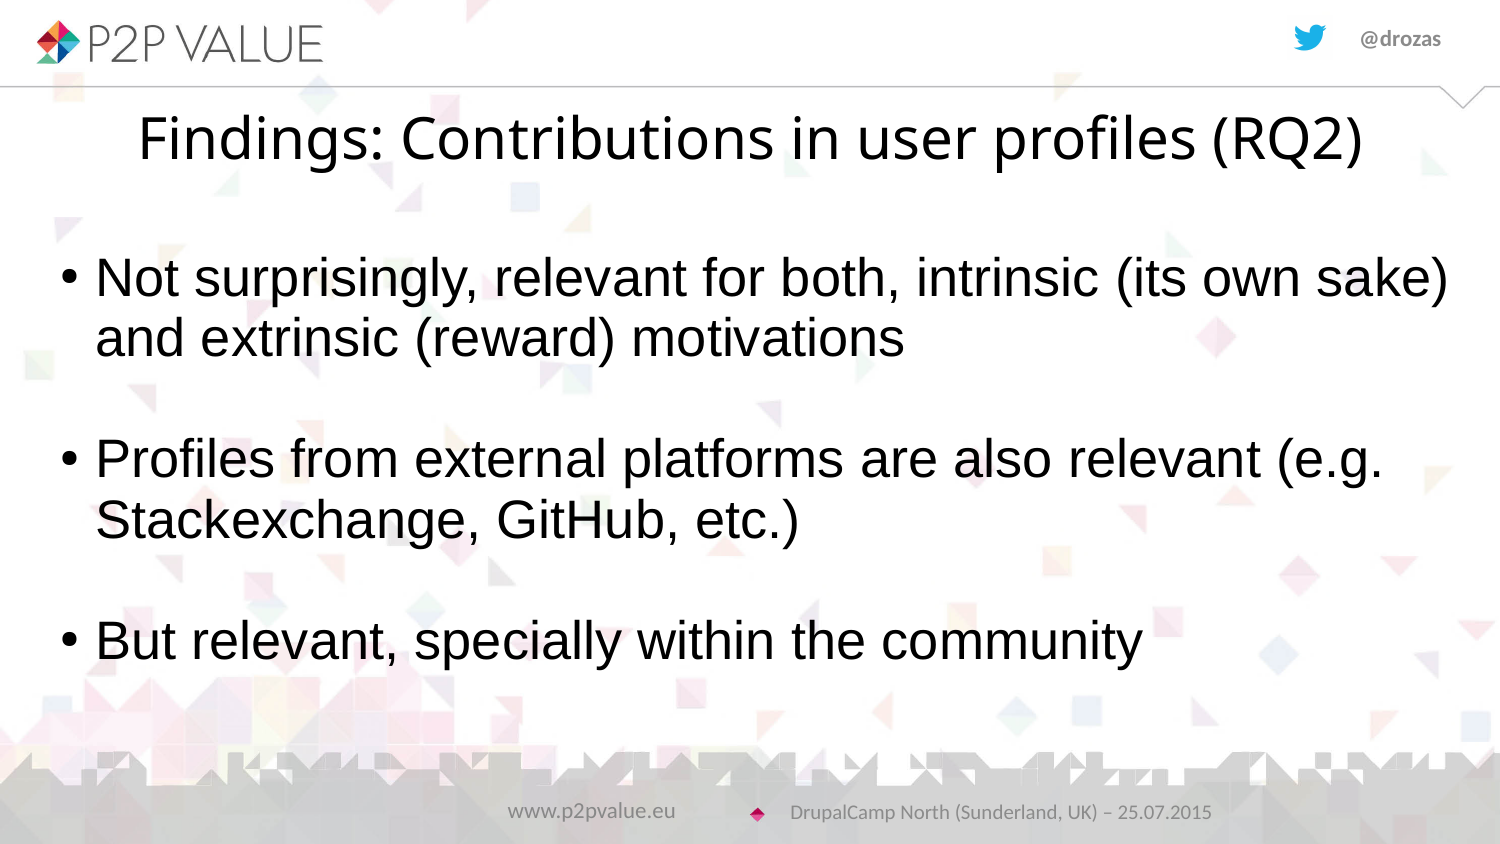

@drozas
# Findings: Contributions in user profiles (RQ2)
Not surprisingly, relevant for both, intrinsic (its own sake) and extrinsic (reward) motivations
Profiles from external platforms are also relevant (e.g. Stackexchange, GitHub, etc.)
But relevant, specially within the community
DrupalCamp North (Sunderland, UK) – 25.07.2015
www.p2pvalue.eu